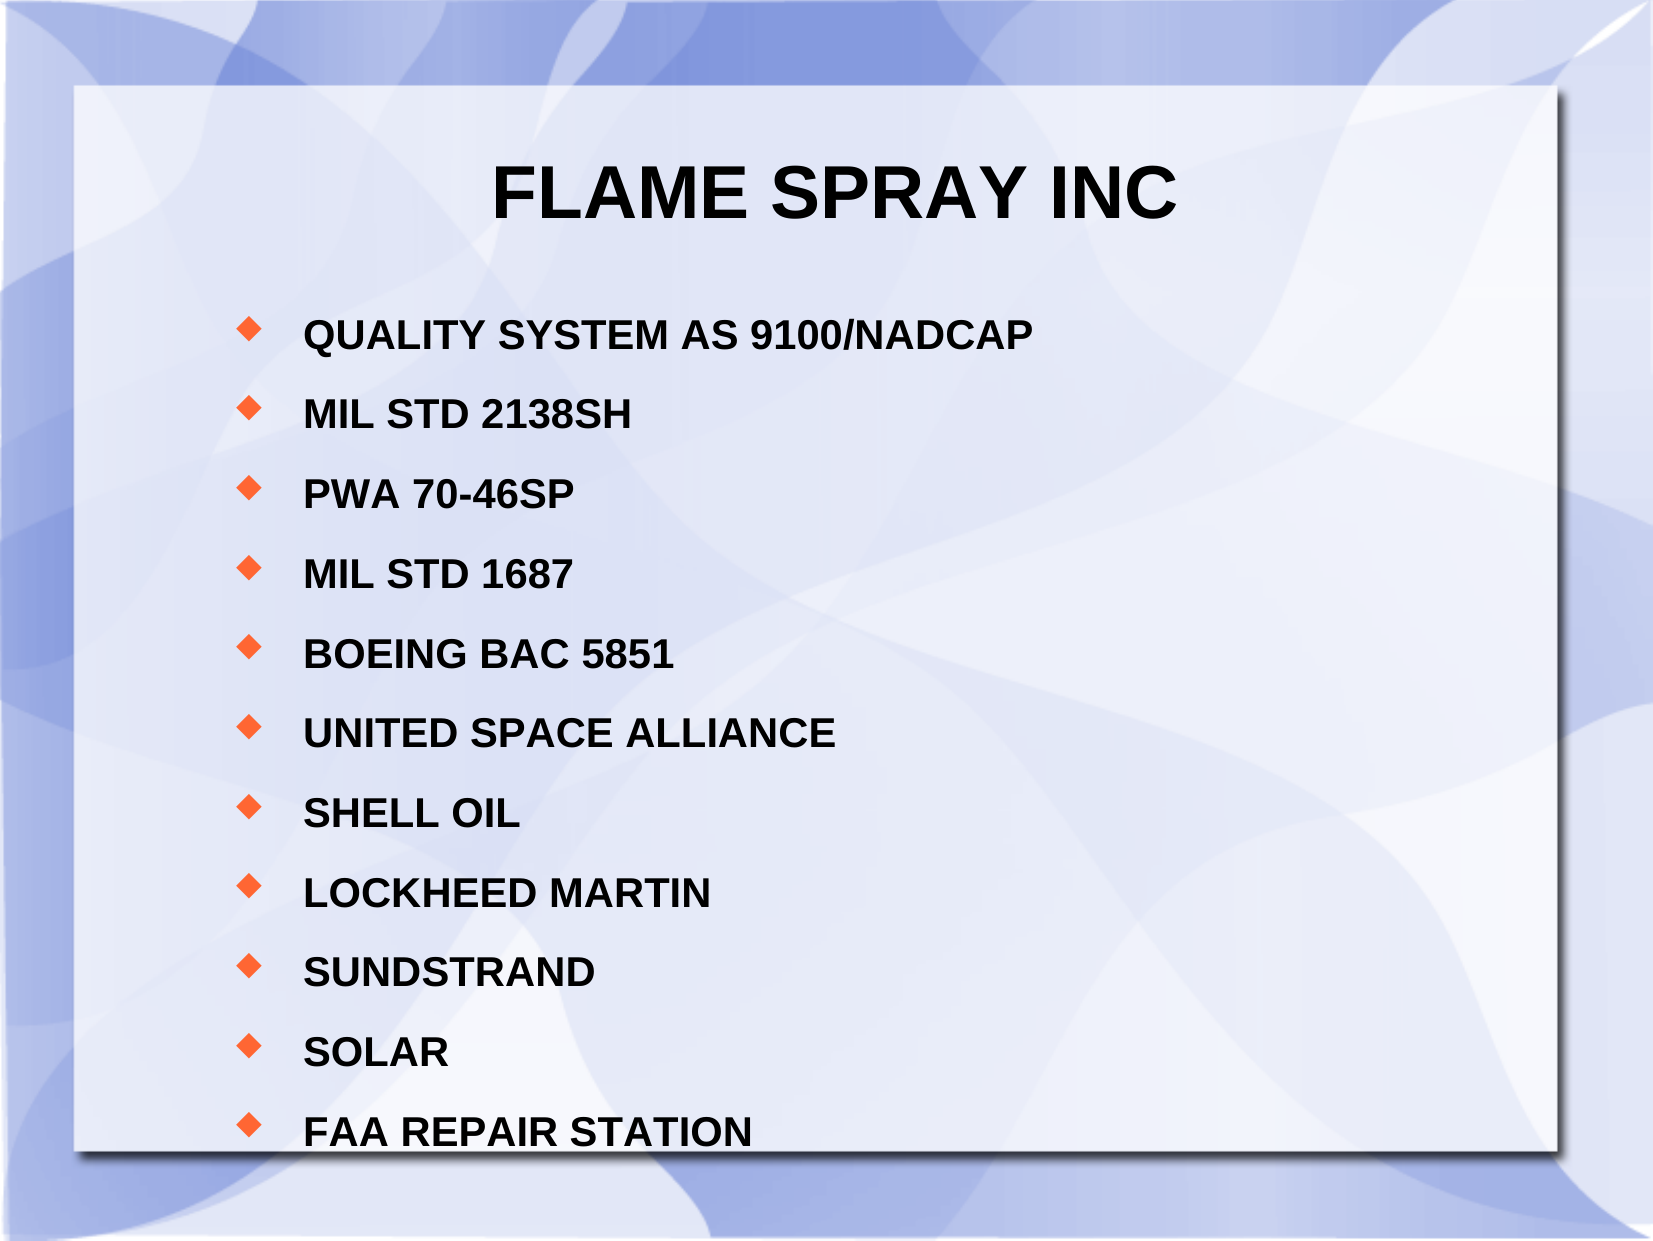

# FLAME SPRAY INC
QUALITY SYSTEM AS 9100/NADCAP
MIL STD 2138SH
PWA 70-46SP
MIL STD 1687
BOEING BAC 5851
UNITED SPACE ALLIANCE
SHELL OIL
LOCKHEED MARTIN
SUNDSTRAND
SOLAR
FAA REPAIR STATION